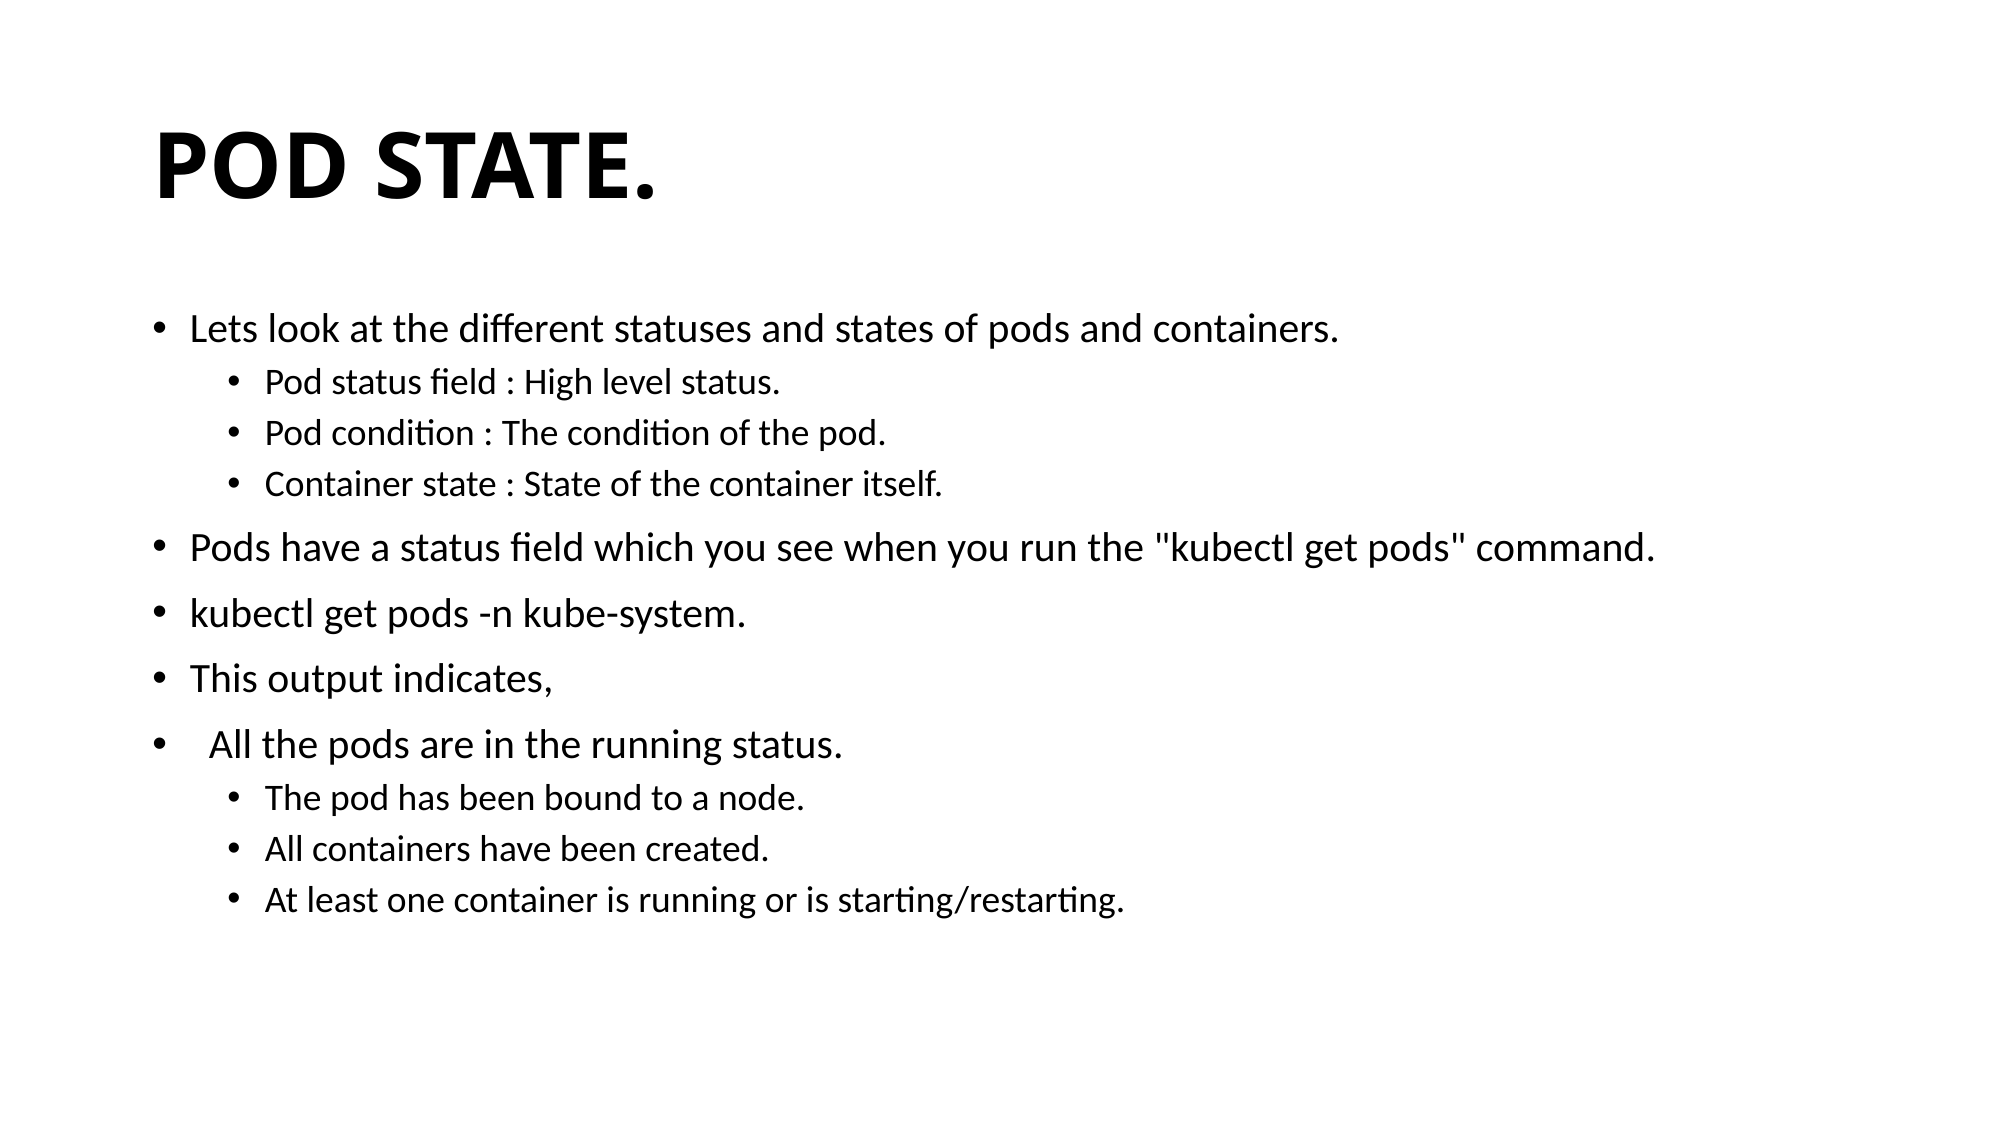

# POD STATE.
Lets look at the different statuses and states of pods and containers.
Pod status field : High level status.
Pod condition : The condition of the pod.
Container state : State of the container itself.
Pods have a status field which you see when you run the "kubectl get pods" command.
kubectl get pods -n kube-system.
This output indicates,
  All the pods are in the running status.
The pod has been bound to a node.
All containers have been created.
At least one container is running or is starting/restarting.